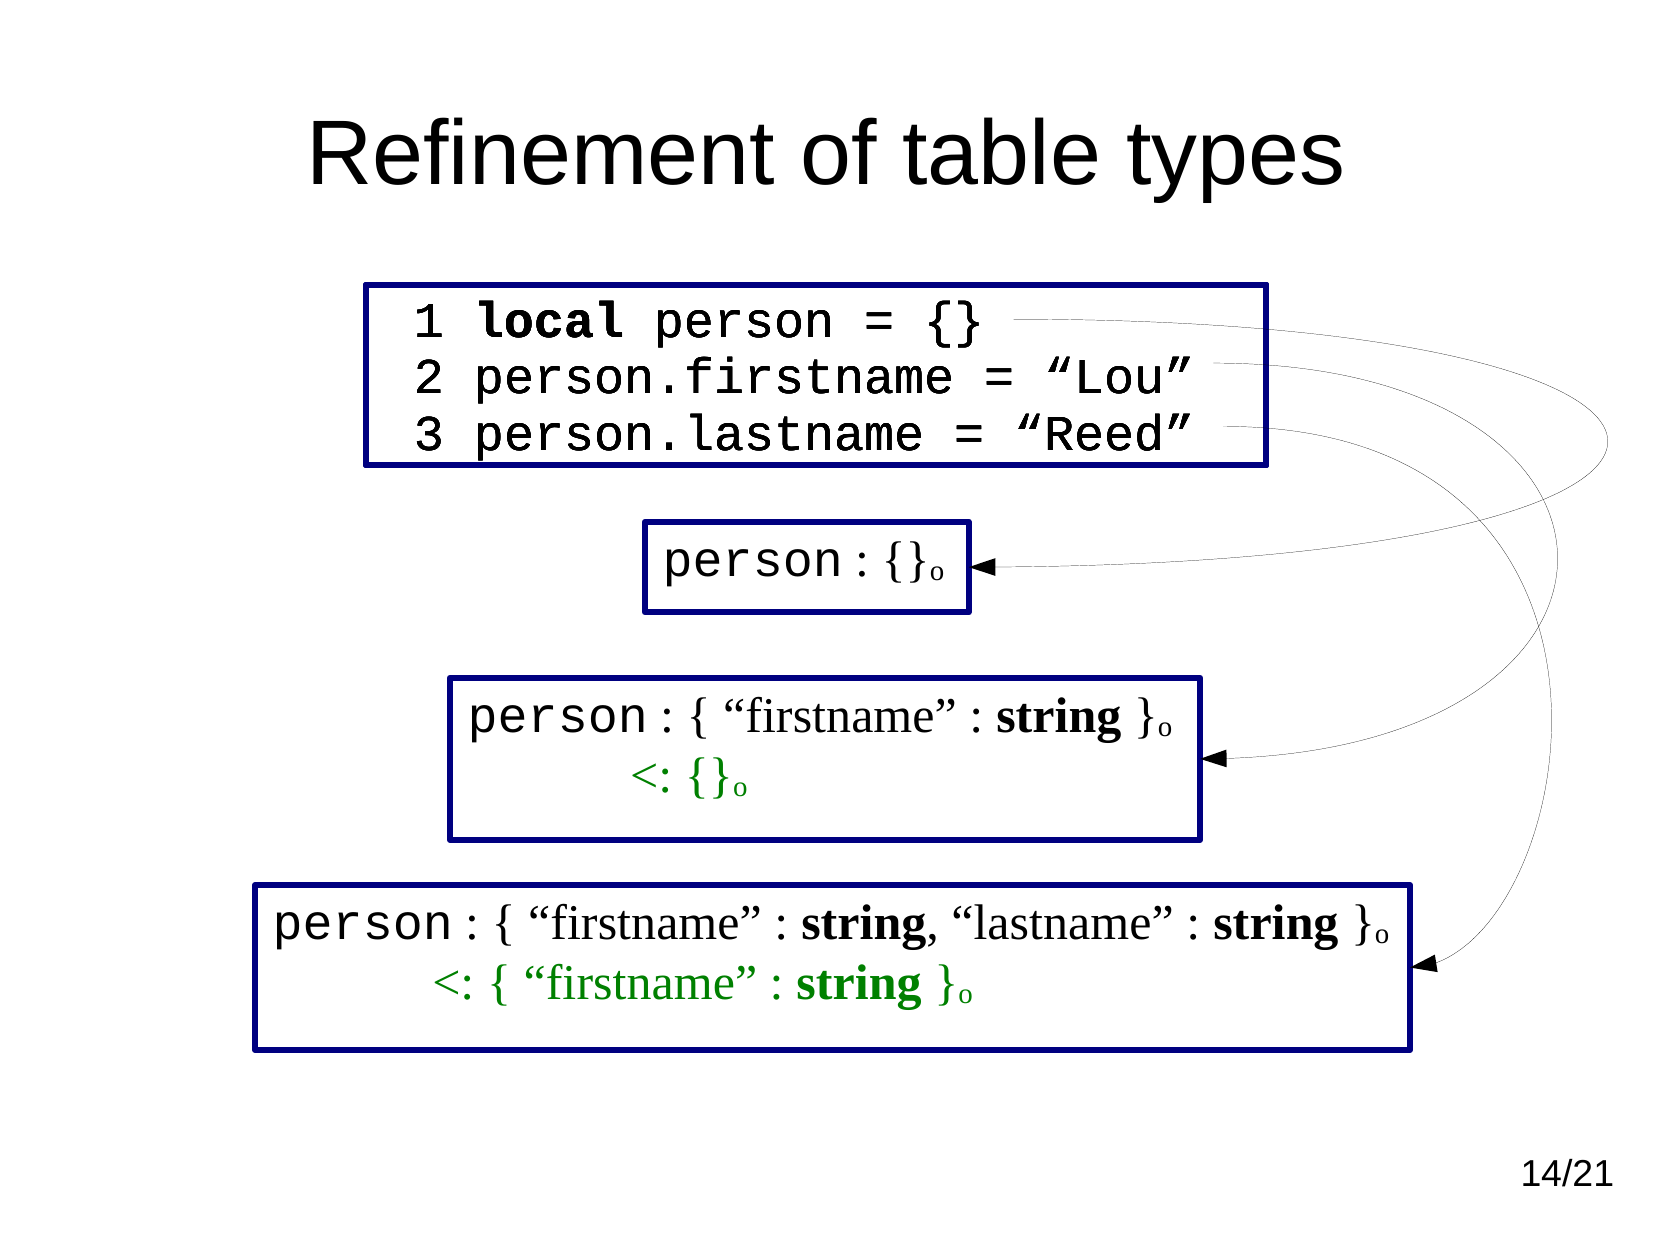

# Refinement of table types
 1 local person = {}
 2 person.firstname = “Lou”
 3 person.lastname = “Reed”
 1 local person = {}
 2 person.firstname = “Lou”
 3 person.lastname = “Reed”
 1 local person = {}
 2 person.firstname = “Lou”
 3 person.lastname = “Reed”
 1 local person = {}
 2 person.firstname = “Lou”
 3 person.lastname = “Reed”
person : {}o
person : { “firstname” : string }o
 <: {}o
person : { “firstname” : string, “lastname” : string }o
 <: { “firstname” : string }o
 14/21